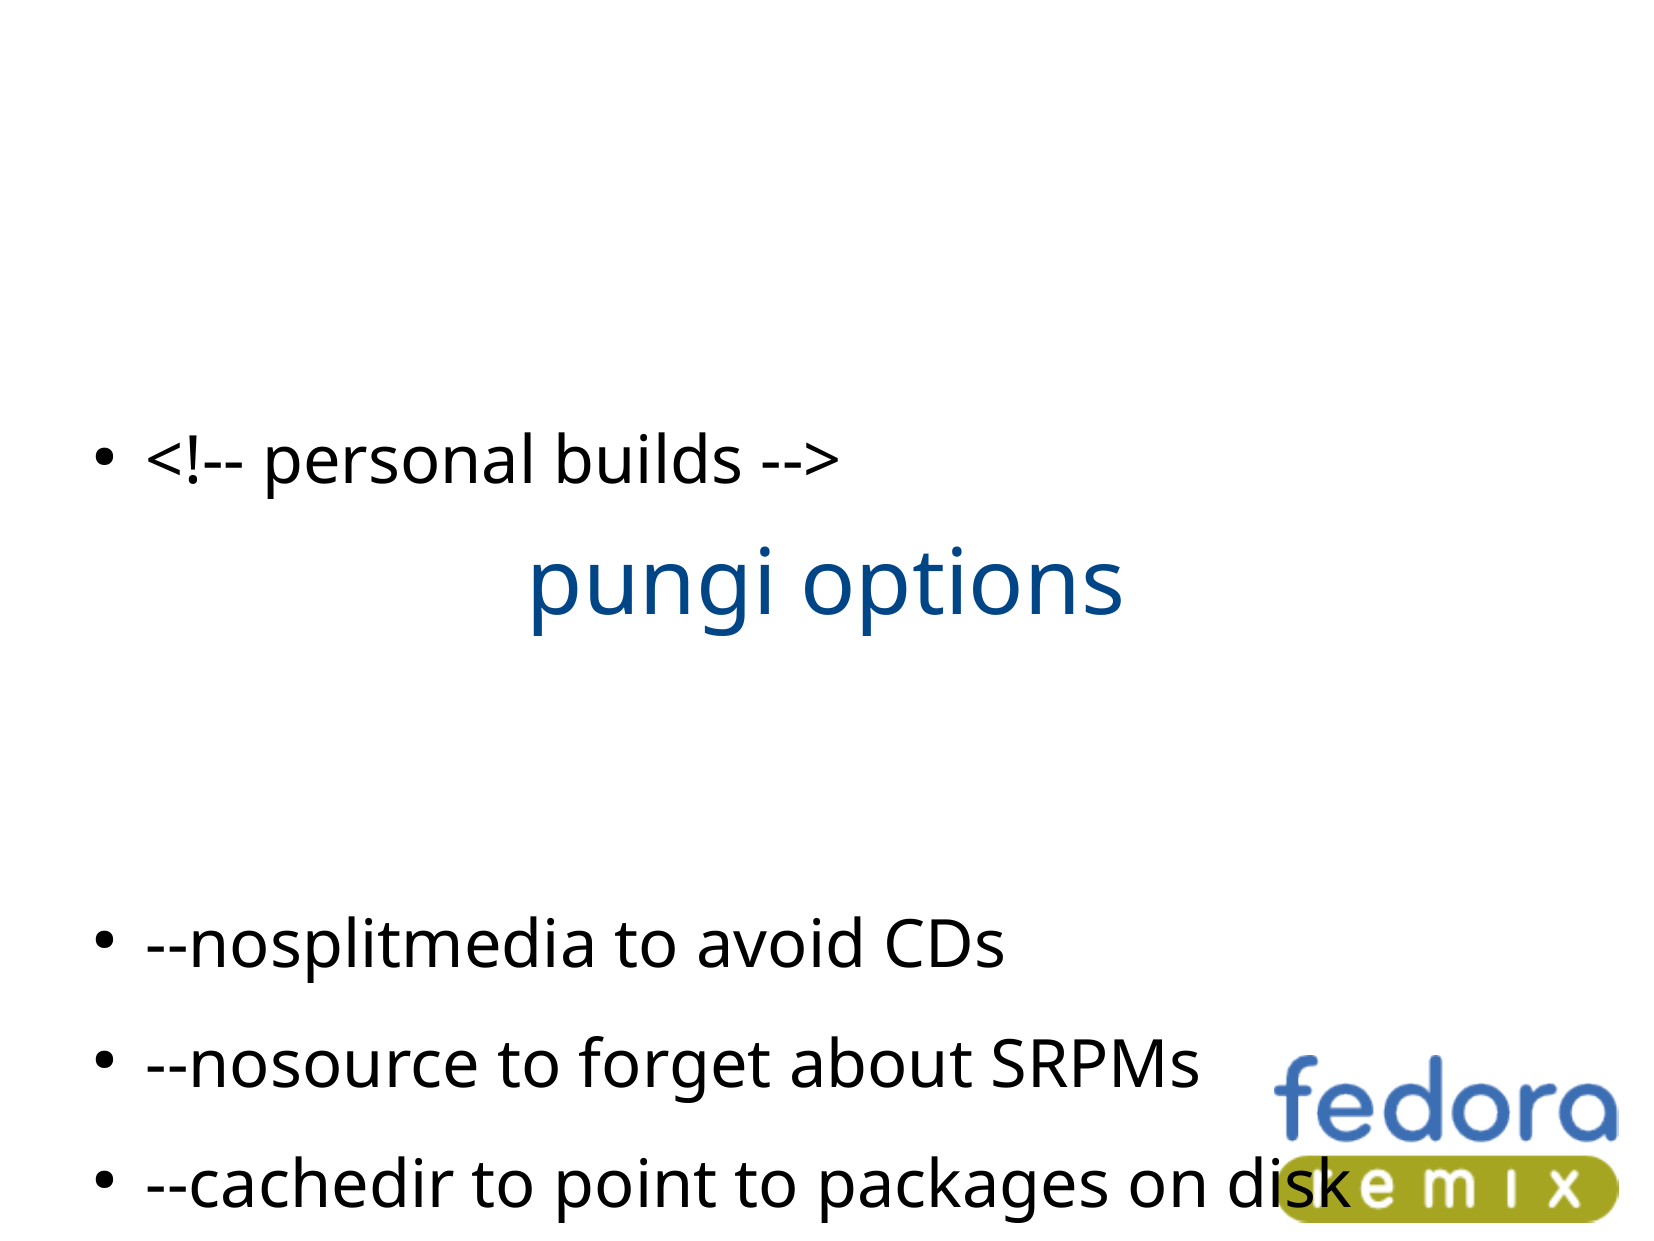

# pungi options
<!-- personal builds -->
--nosplitmedia to avoid CDs
--nosource to forget about SRPMs
--cachedir to point to packages on disk